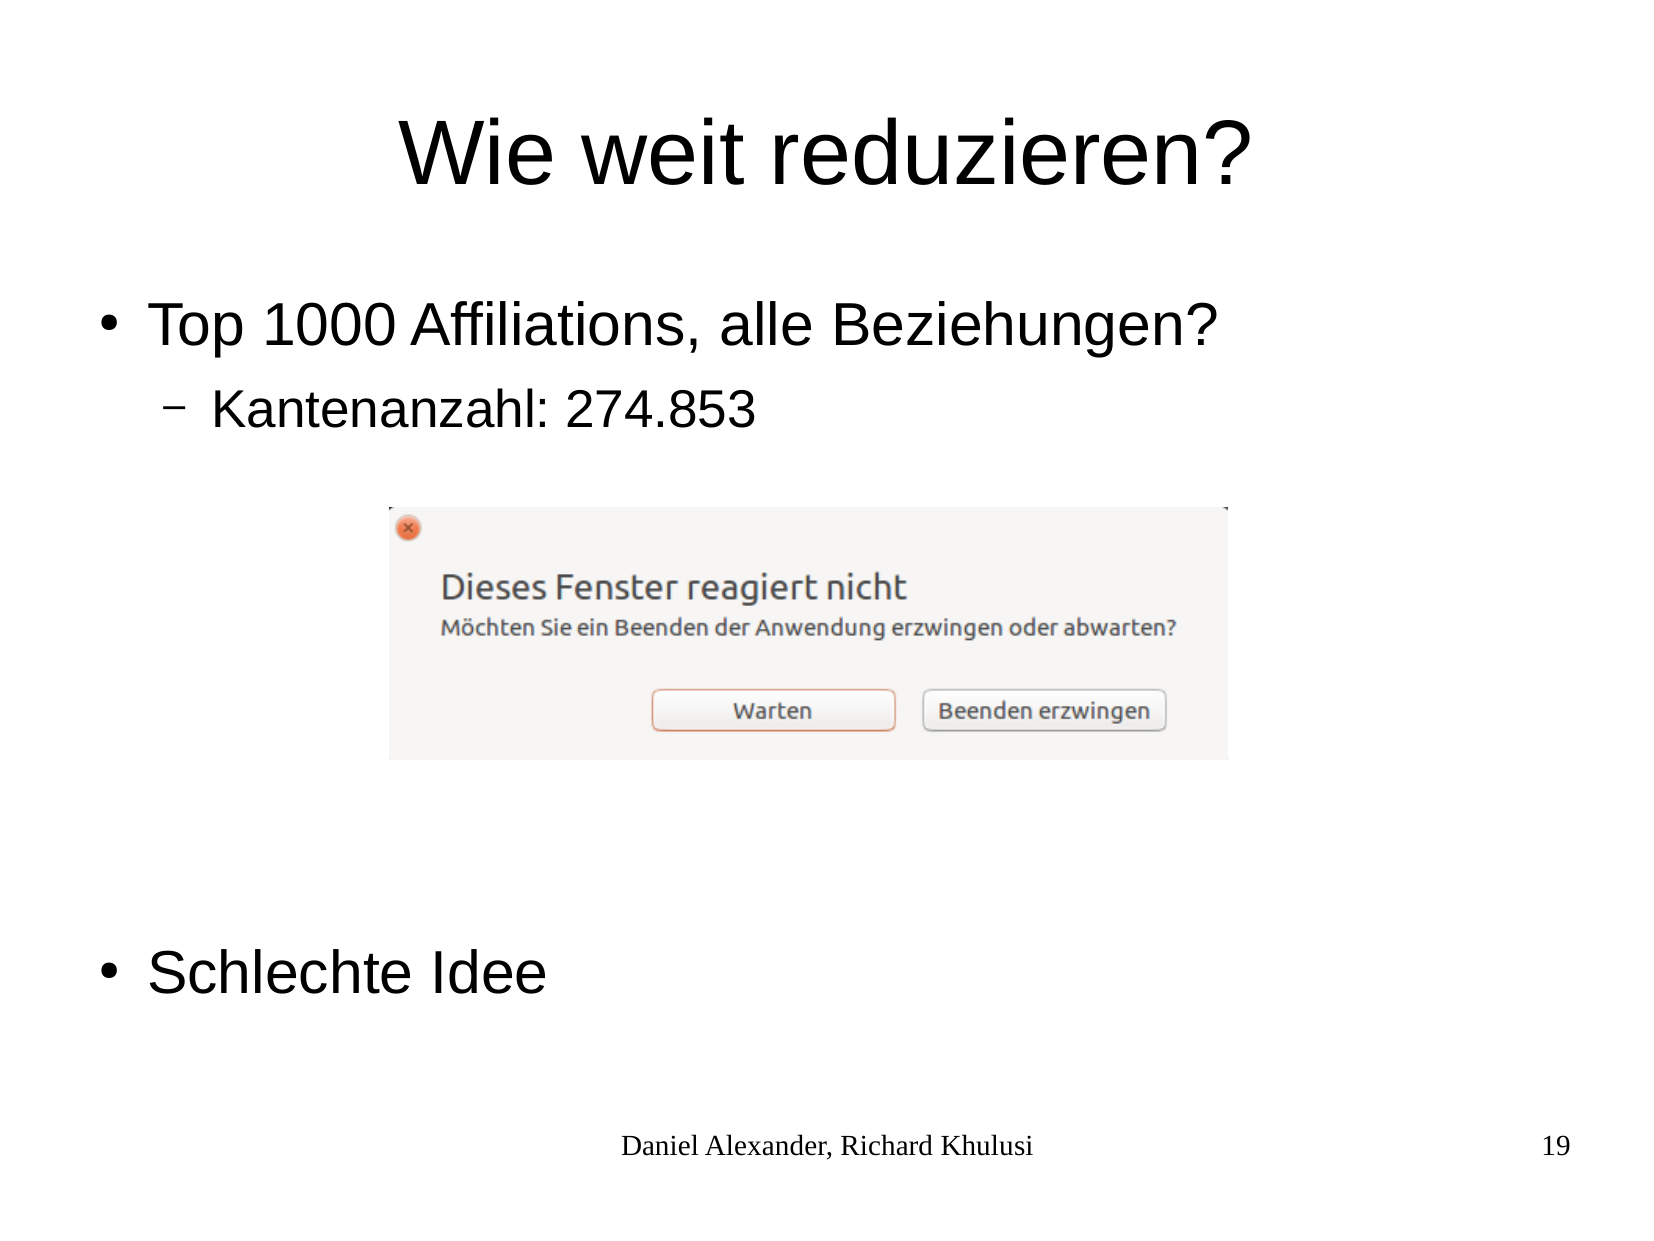

# Wie weit reduzieren?
Top 1000 Affiliations, alle Beziehungen?
Kantenanzahl: 274.853
Schlechte Idee
Daniel Alexander, Richard Khulusi
19